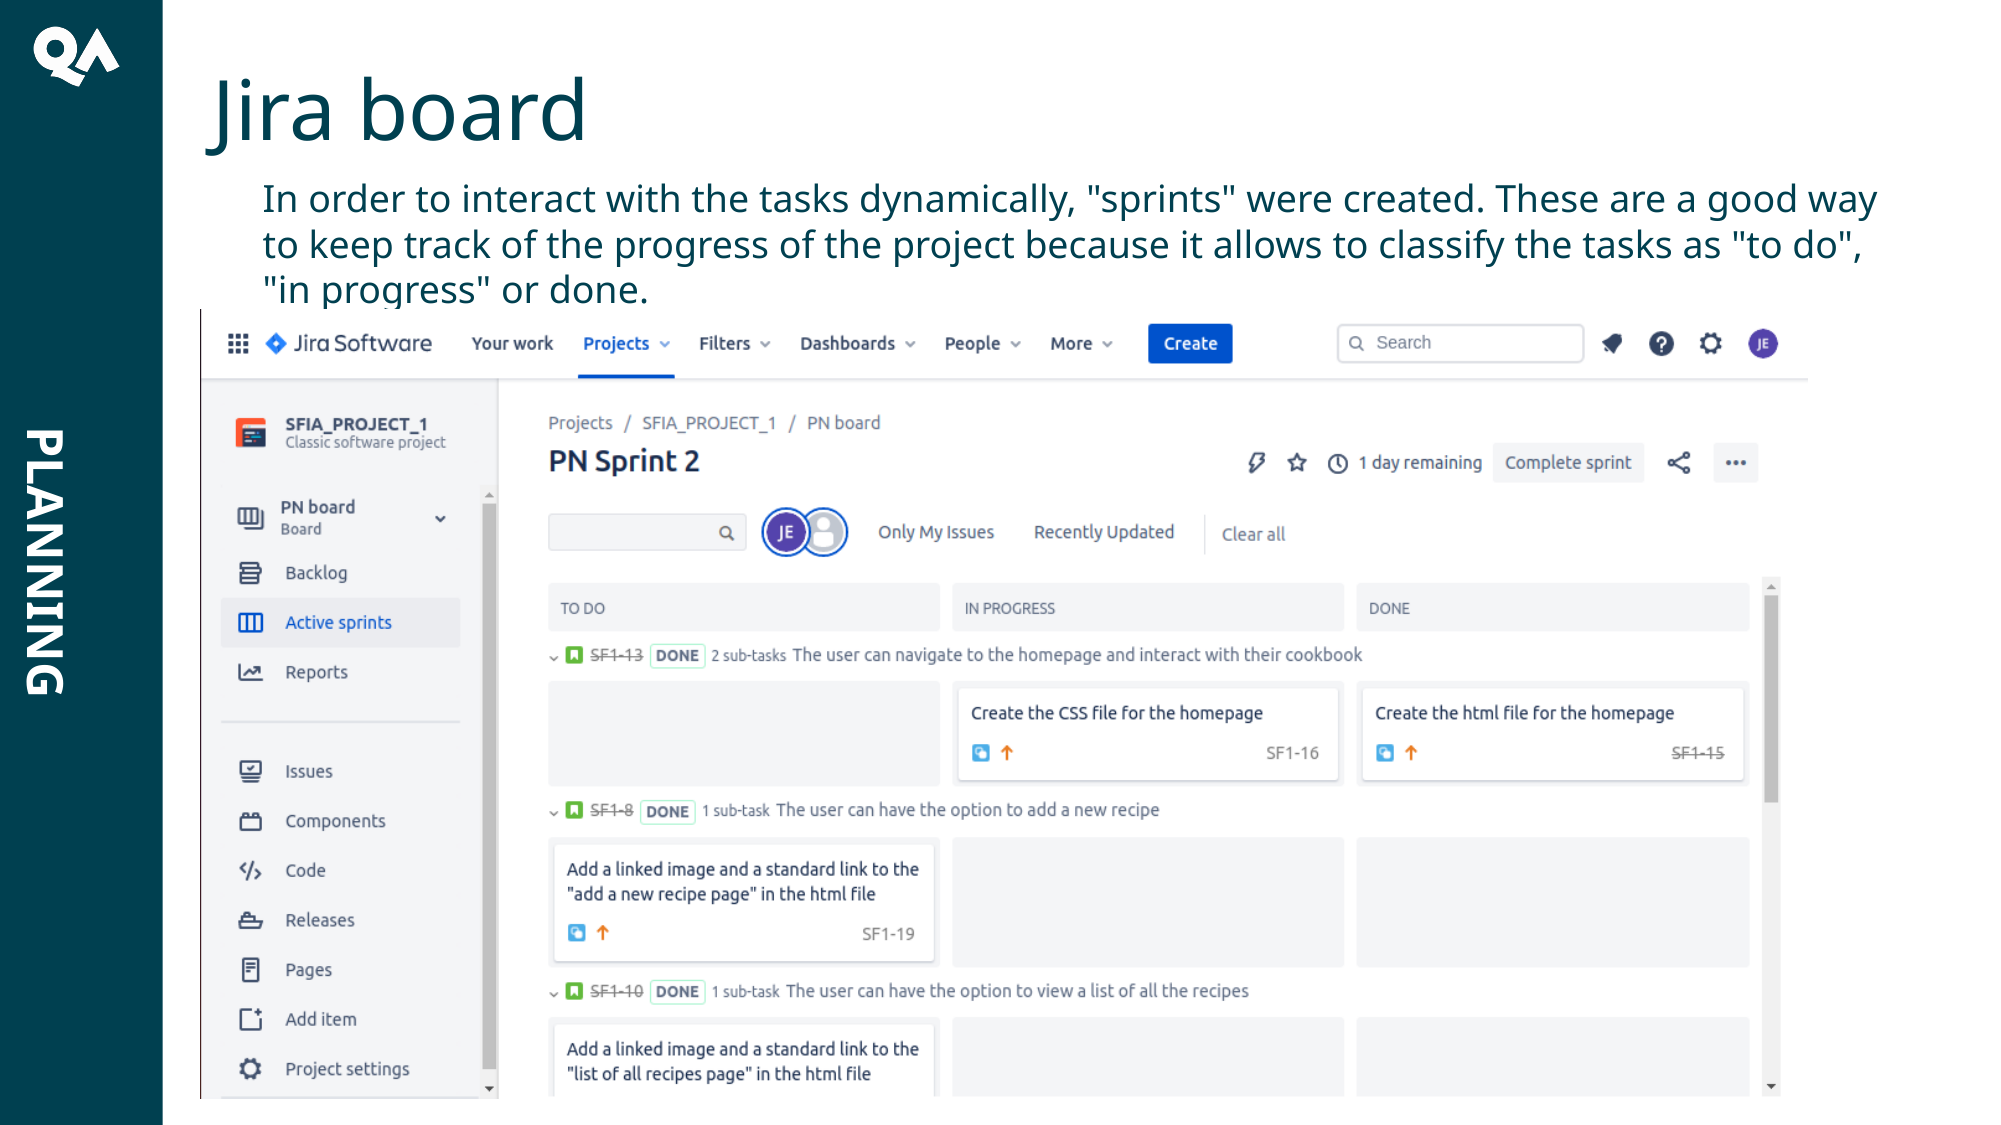

Jira board
# planning
In order to interact with the tasks dynamically, "sprints" were created. These are a good way to keep track of the progress of the project because it allows to classify the tasks as "to do", "in progress" or done.